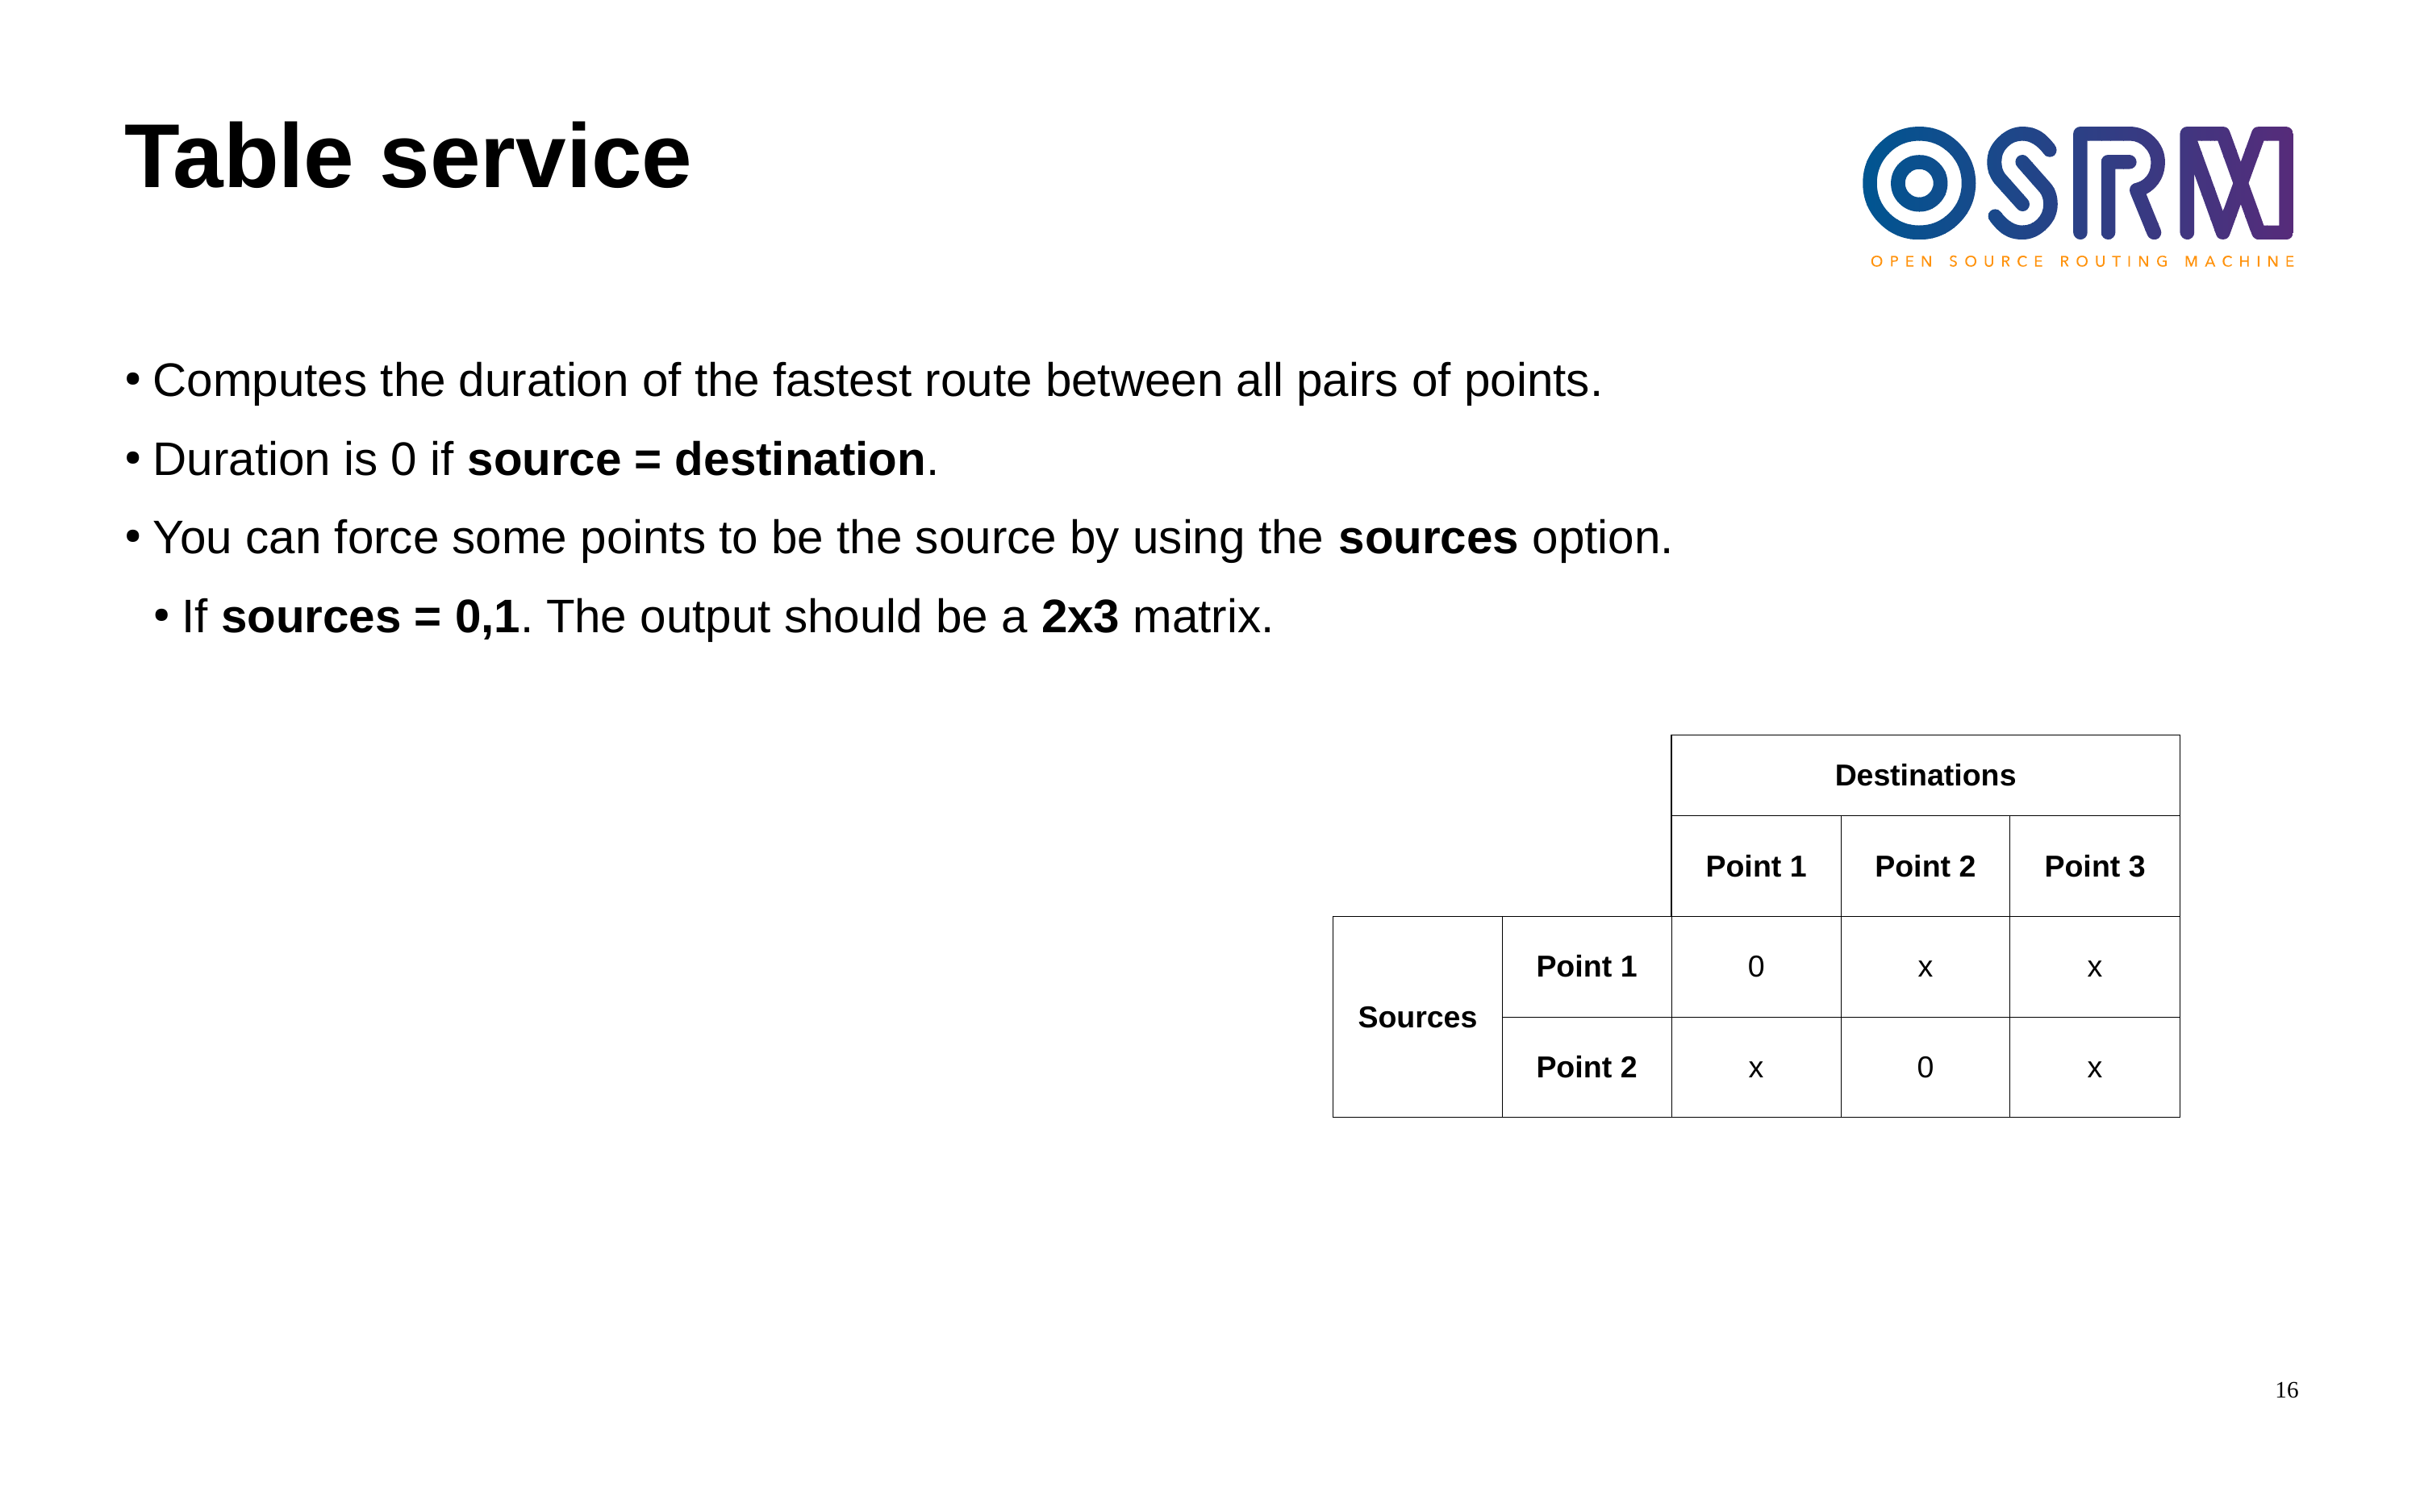

Table service
Computes the duration of the fastest route between all pairs of points.
Duration is 0 if source = destination.
You can force some points to be the source by using the sources option.
If sources = 0,1. The output should be a 2x3 matrix.
| | | Destinations | | |
| --- | --- | --- | --- | --- |
| | | Point 1 | Point 2 | Point 3 |
| Sources | Point 1 | 0 | x | x |
| | Point 2 | x | 0 | x |
16